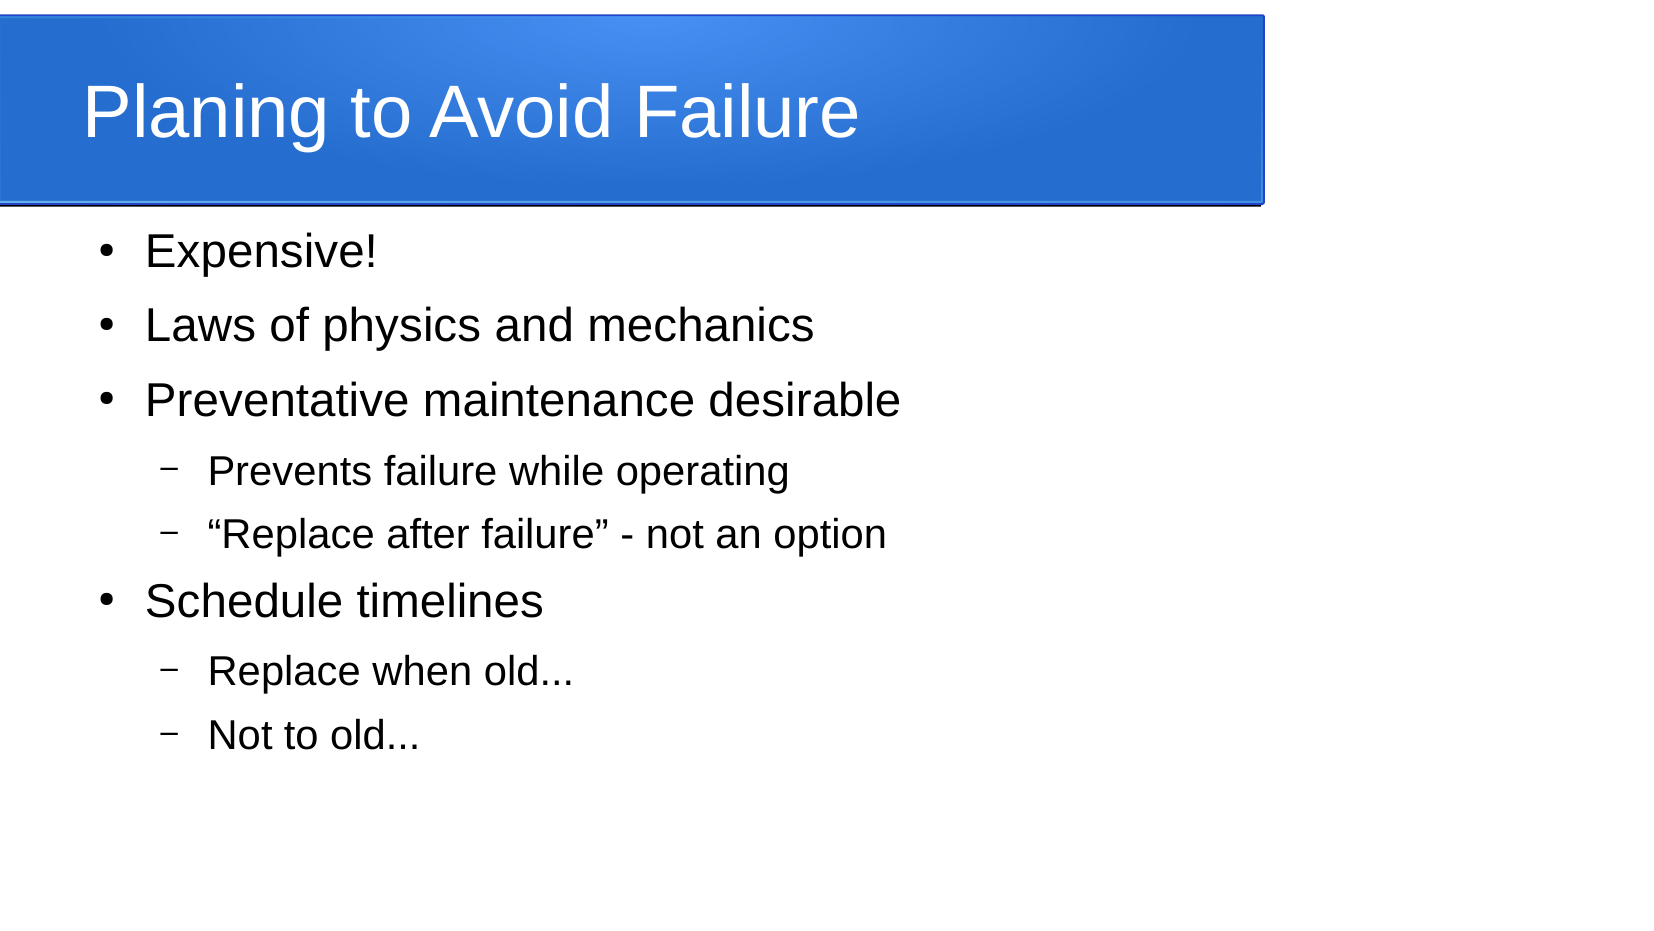

# Planing to Avoid Failure
Expensive!
Laws of physics and mechanics
Preventative maintenance desirable
Prevents failure while operating
“Replace after failure” - not an option
Schedule timelines
Replace when old...
Not to old...